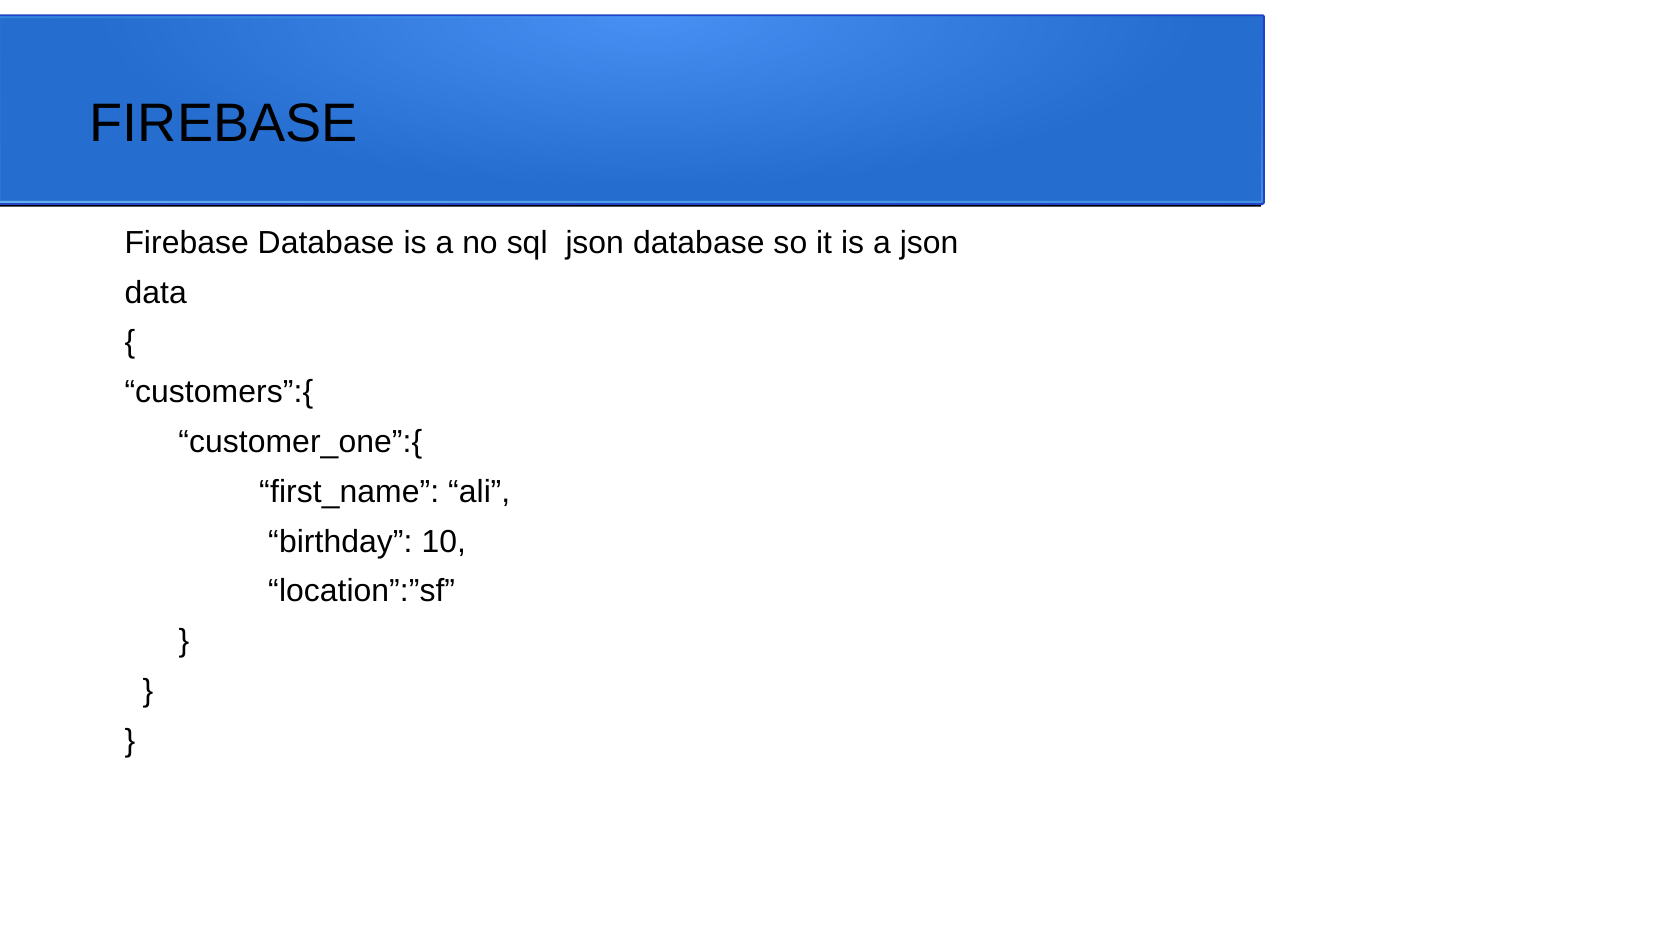

FIREBASE
# Firebase Database is a no sql json database so it is a json
data
{
“customers”:{
 “customer_one”:{
 “first_name”: “ali”,
 “birthday”: 10,
 “location”:”sf”
 }
 }
}